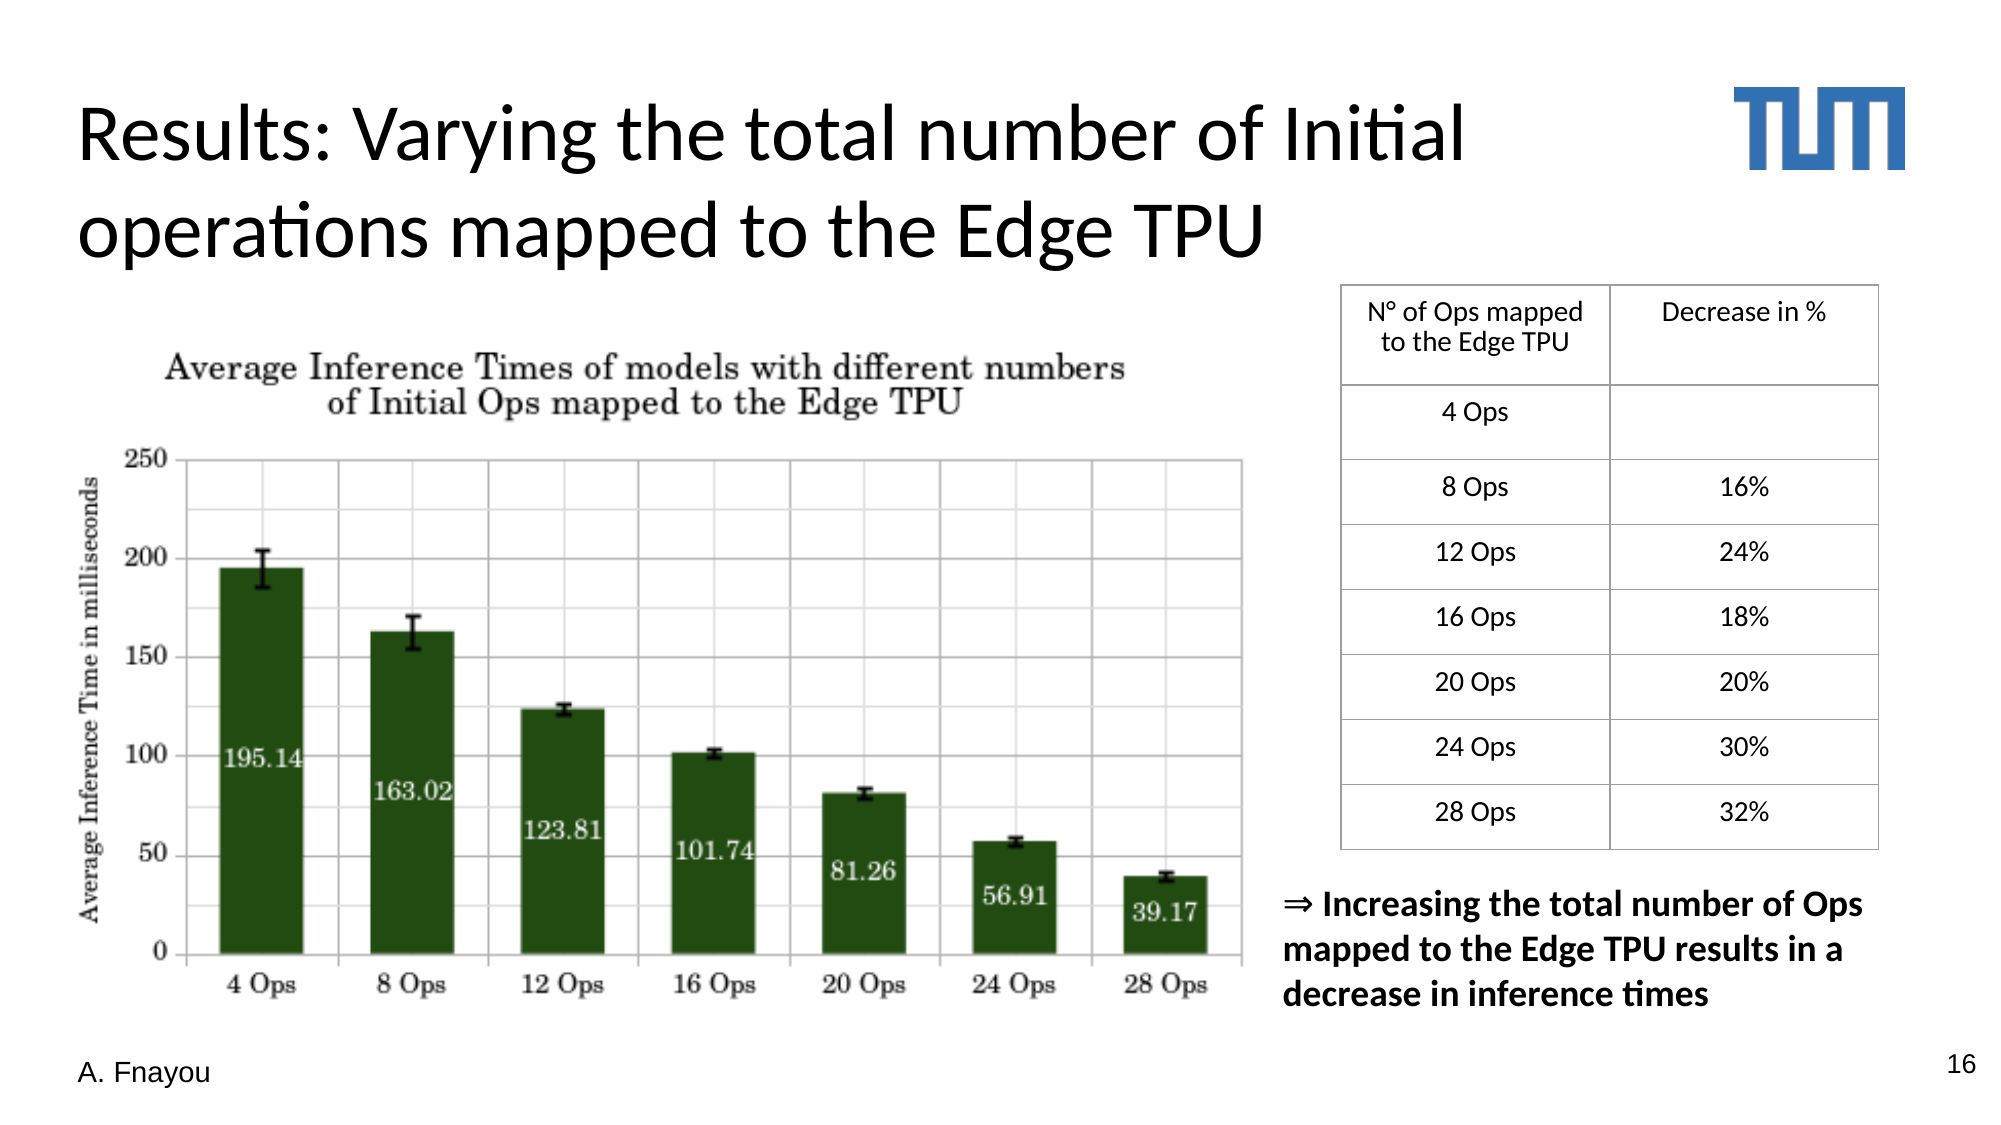

Results: Varying the total number of Initial operations mapped to the Edge TPU
| N° of Ops mapped to the Edge TPU | Decrease in % |
| --- | --- |
| 4 Ops | |
| 8 Ops | 16% |
| 12 Ops | 24% |
| 16 Ops | 18% |
| 20 Ops | 20% |
| 24 Ops | 30% |
| 28 Ops | 32% |
⇒ Increasing the total number of Ops mapped to the Edge TPU results in a decrease in inference times
A. Fnayou